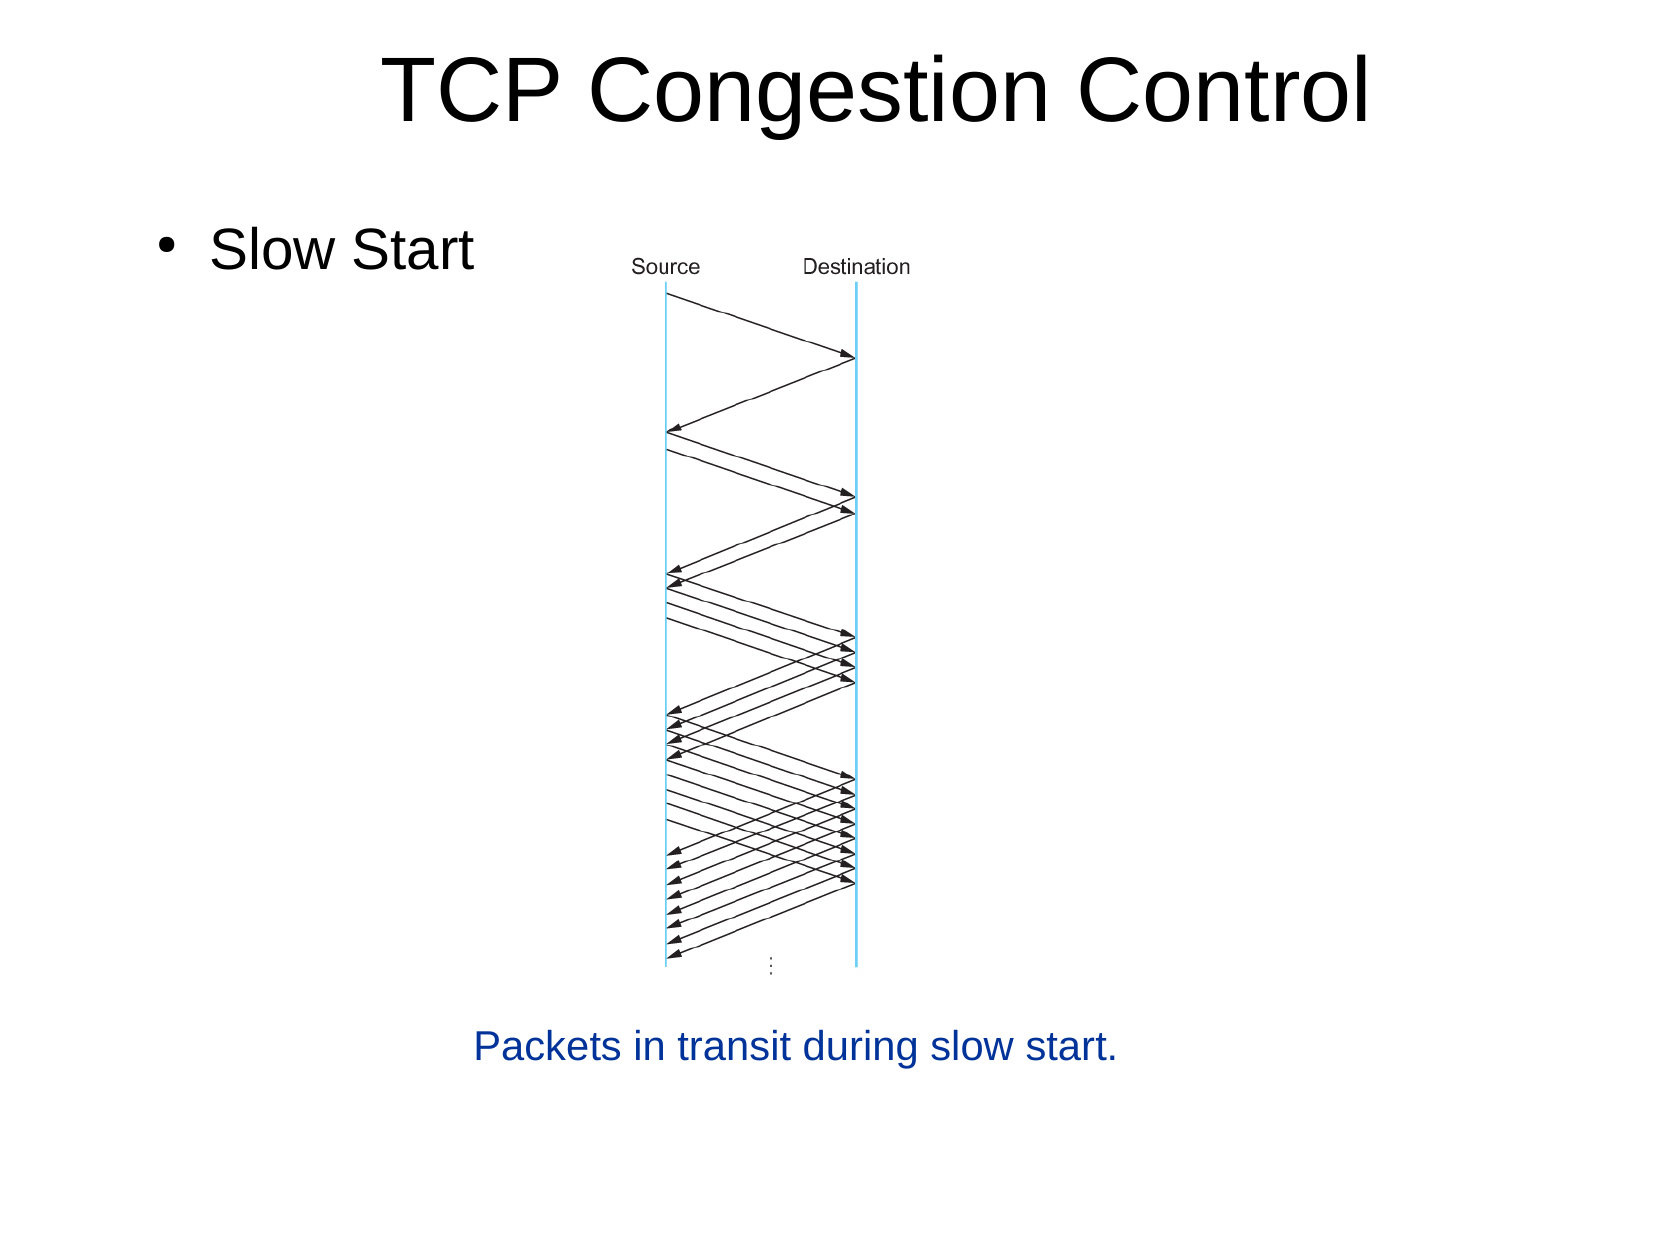

# TCP Congestion Control
Slow Start
Packets in transit during slow start.